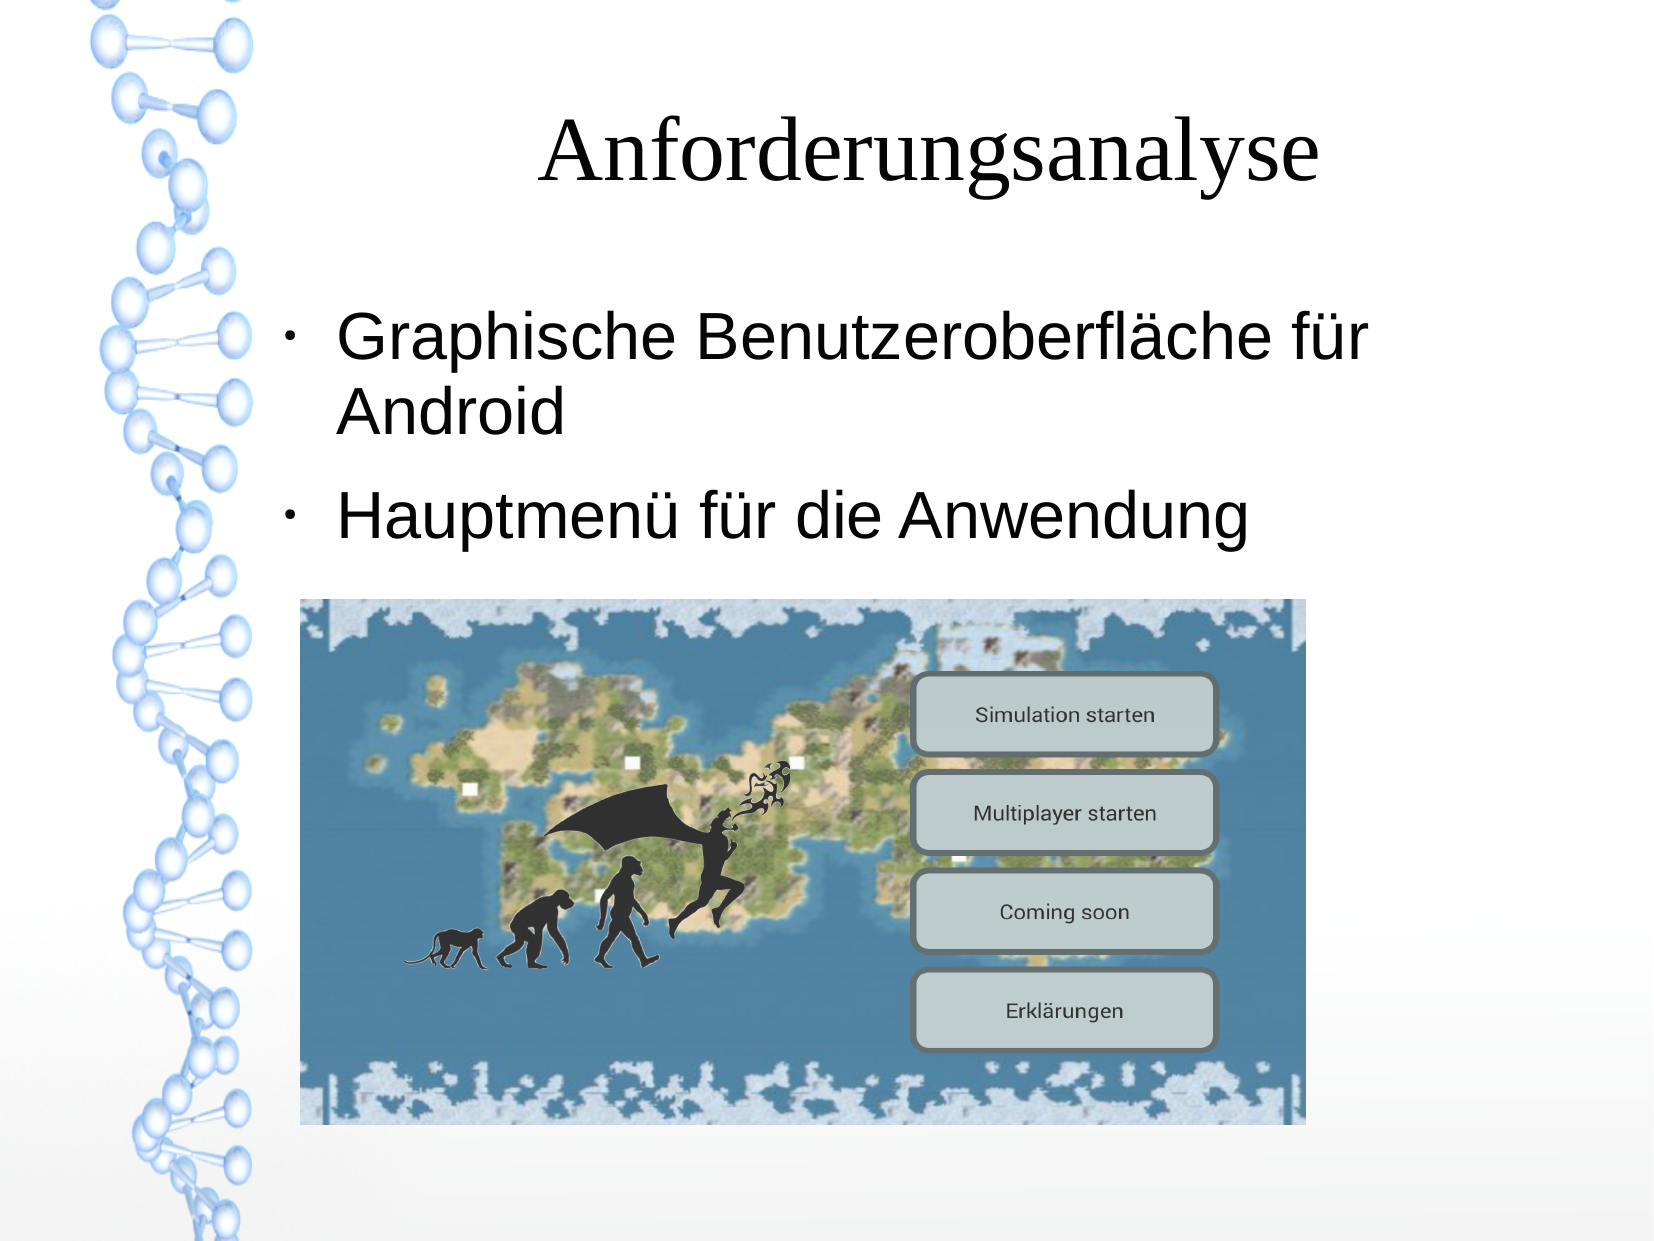

# Anforderungsanalyse
Graphische Benutzeroberfläche für Android
Hauptmenü für die Anwendung